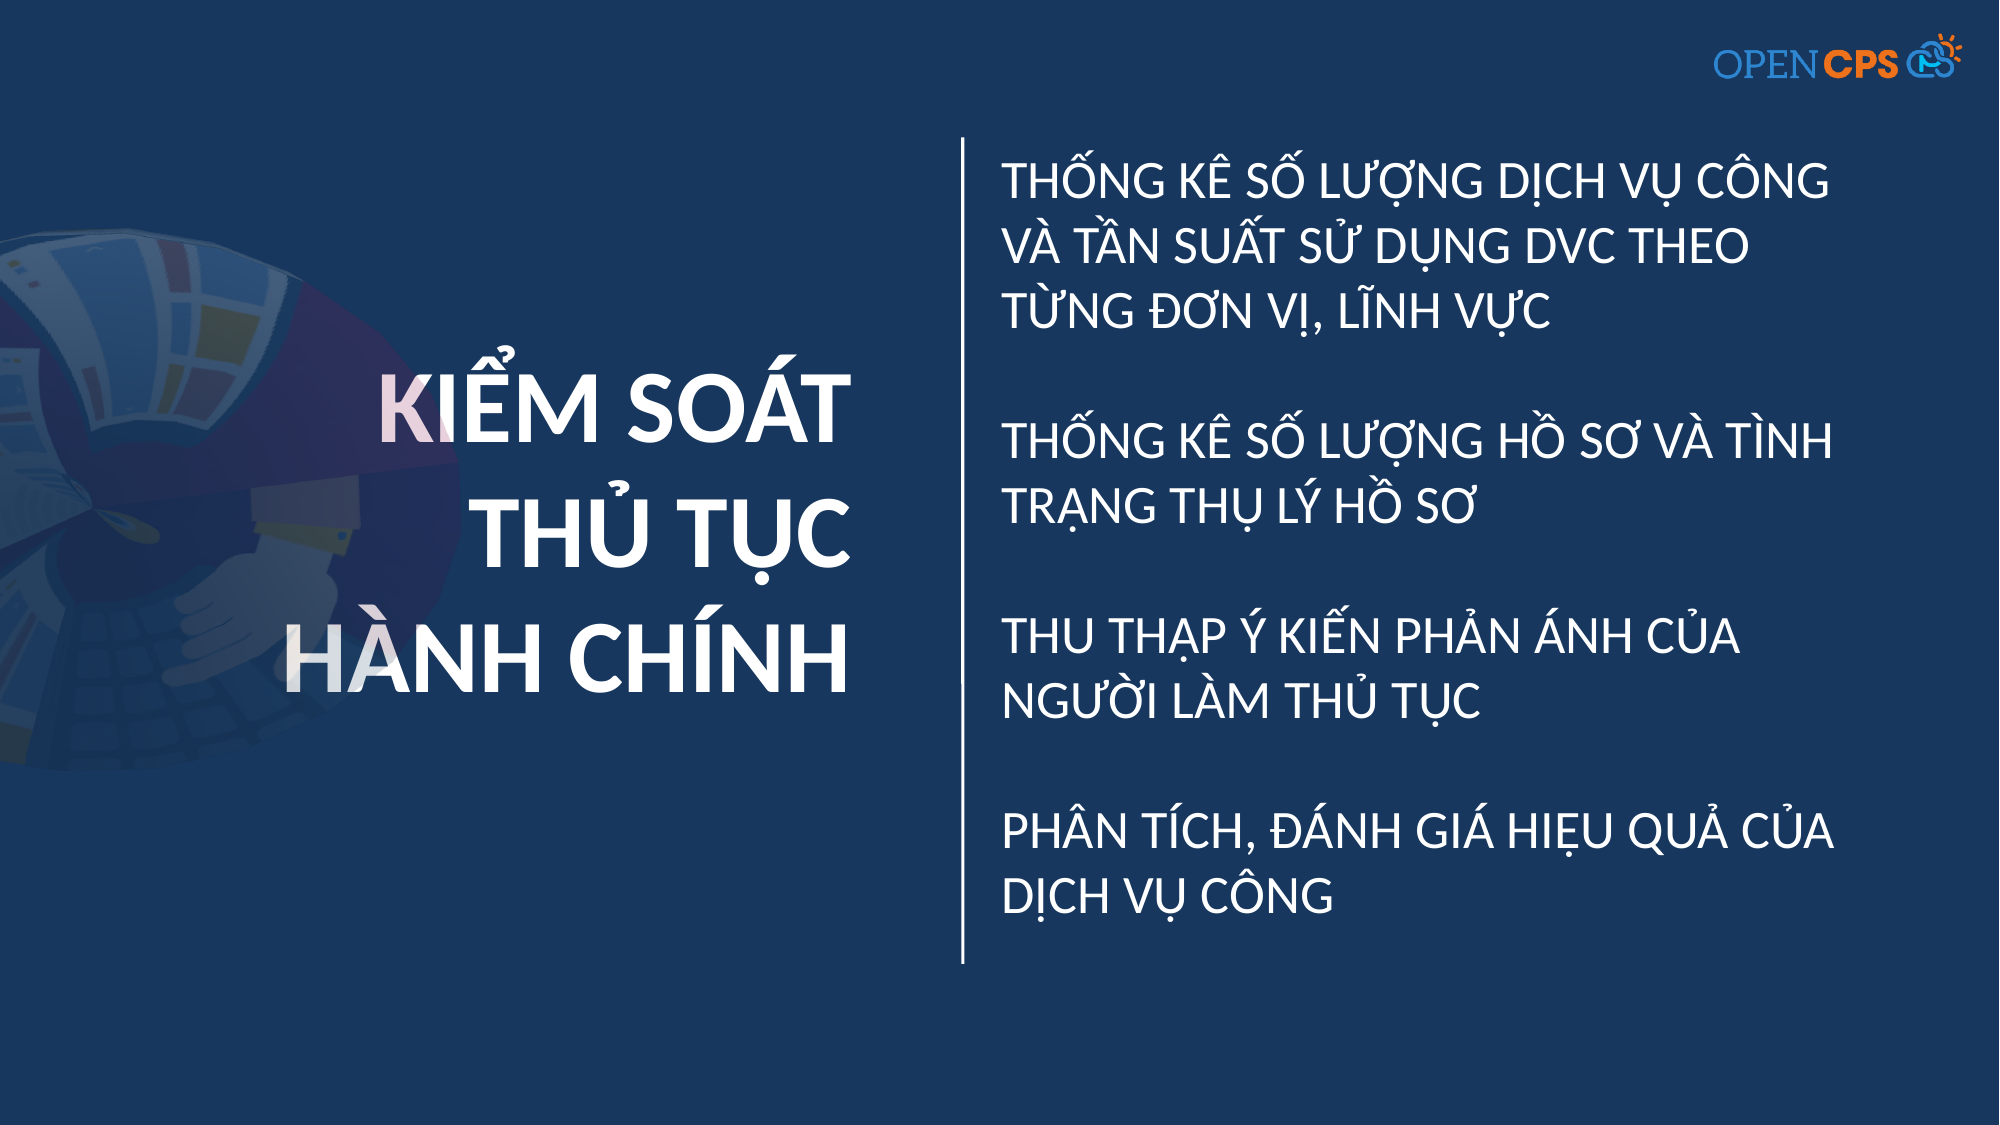

THỐNG KÊ SỐ LƯỢNG DỊCH VỤ CÔNG VÀ TẦN SUẤT SỬ DỤNG DVC THEO TỪNG ĐƠN VỊ, LĨNH VỰC
THỐNG KÊ SỐ LƯỢNG HỒ SƠ VÀ TÌNH TRẠNG THỤ LÝ HỒ SƠ
THU THẬP Ý KIẾN PHẢN ÁNH CỦA NGƯỜI LÀM THỦ TỤC
PHÂN TÍCH, ĐÁNH GIÁ HIỆU QUẢ CỦA DỊCH VỤ CÔNG
KIỂM SOÁT
THỦ TỤC
HÀNH CHÍNH